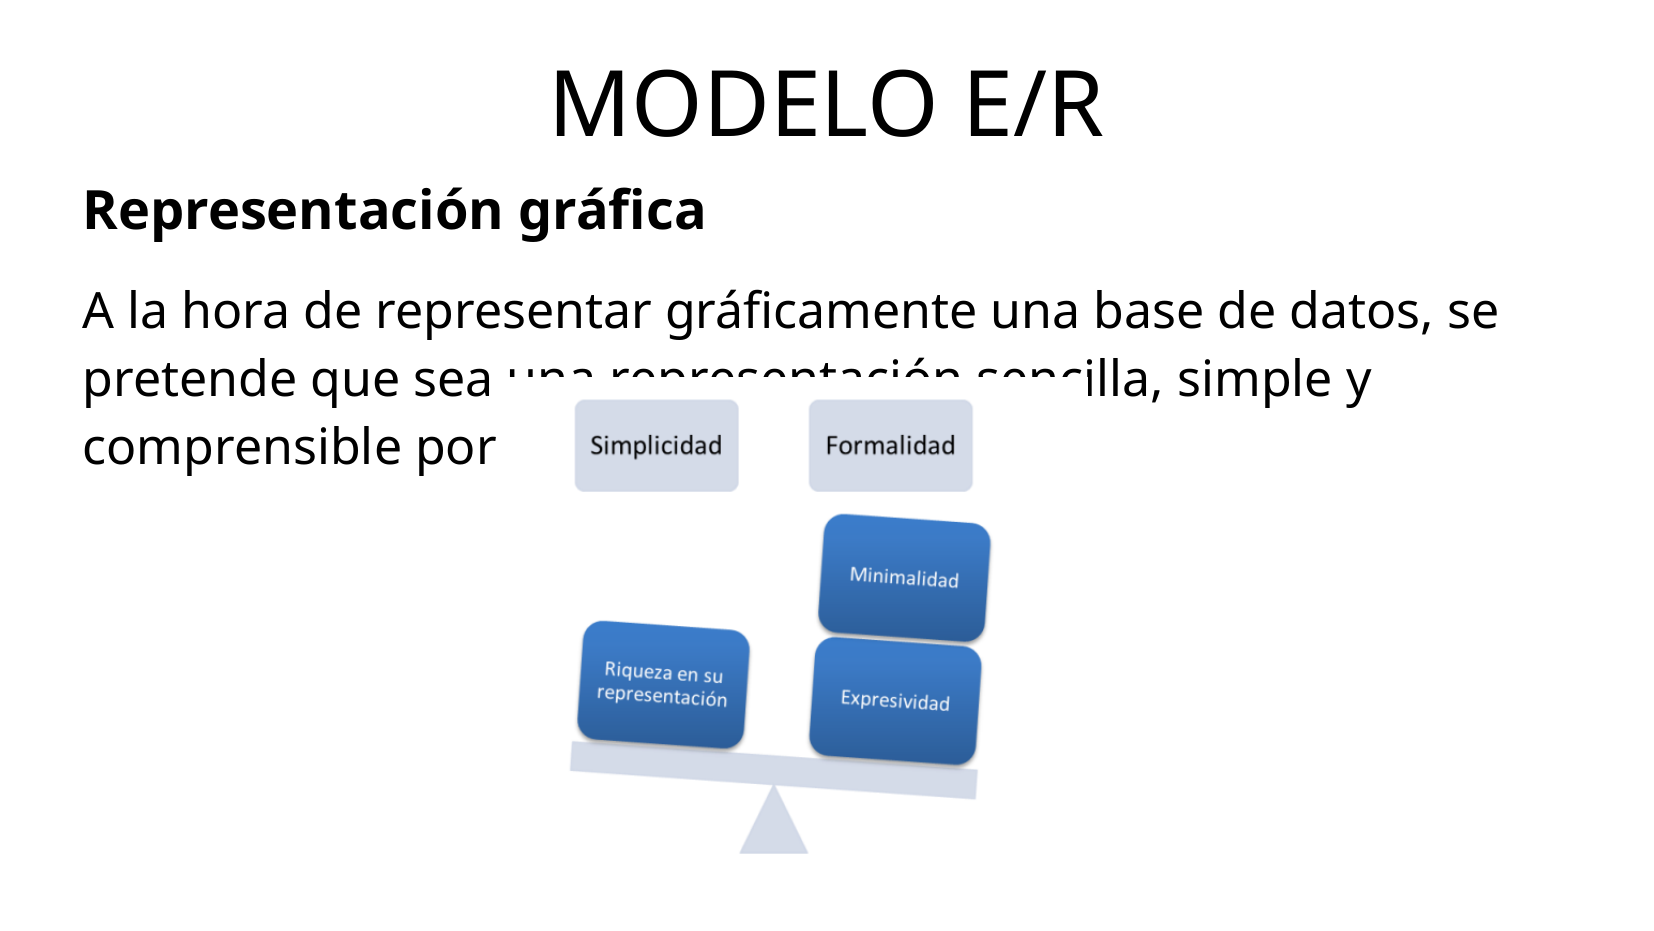

# MODELO E/R
Representación gráfica
A la hora de representar gráficamente una base de datos, se pretende que sea una representación sencilla, simple y comprensible por todos.